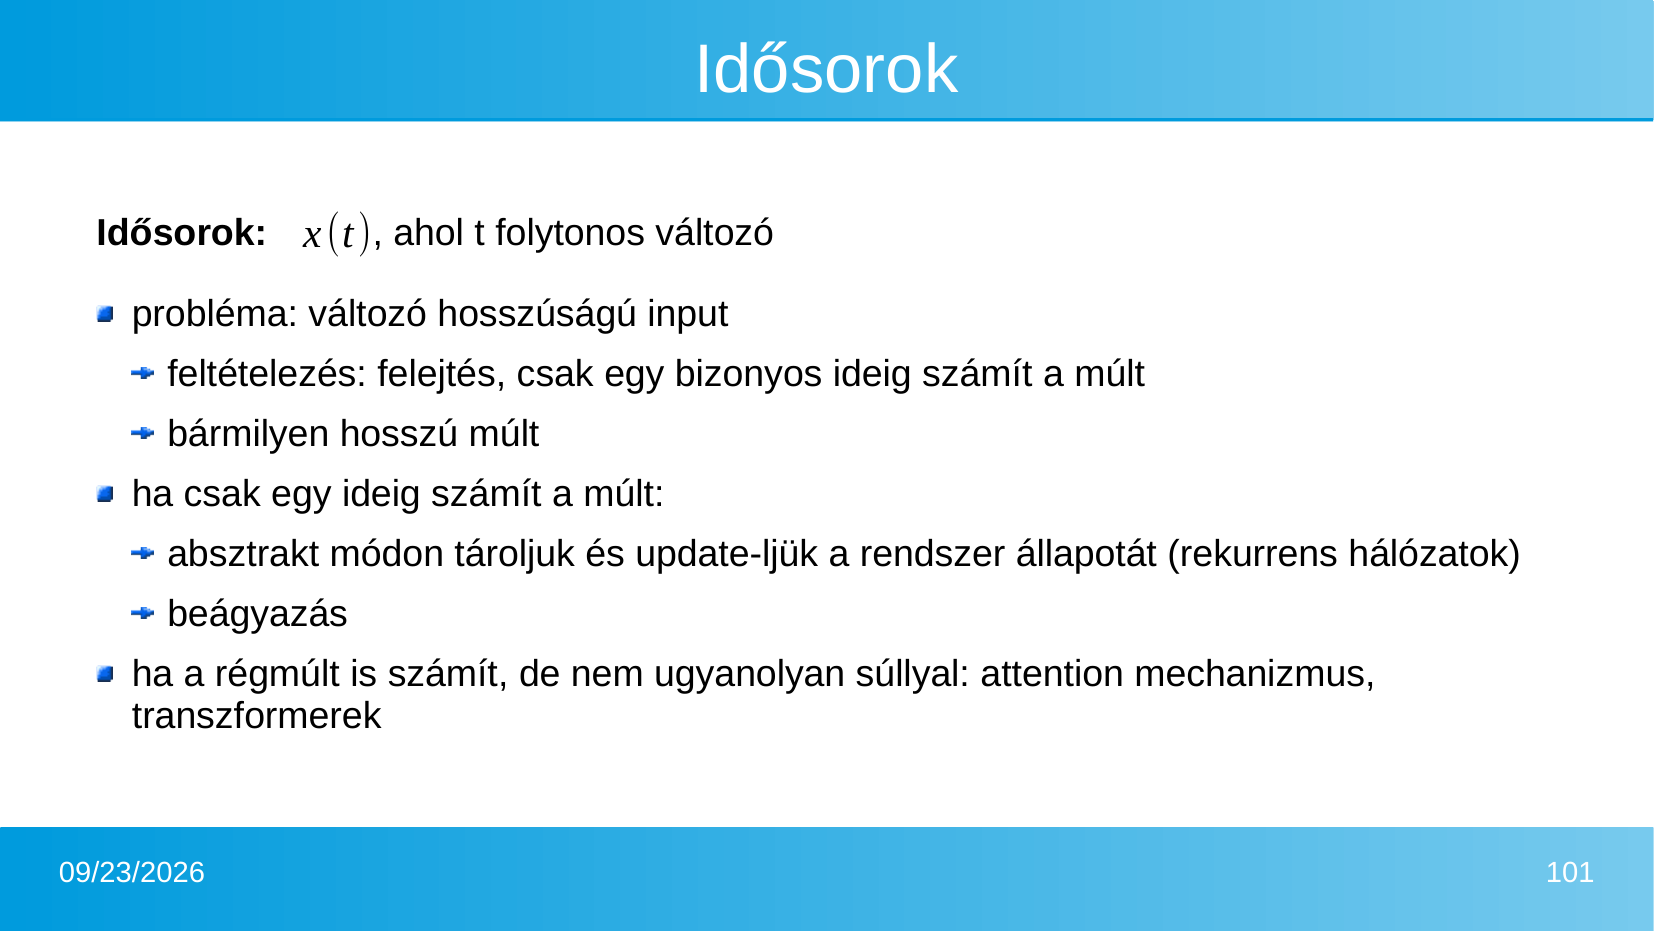

# Idősorok
Idősorok: , ahol t folytonos változó
probléma: változó hosszúságú input
feltételezés: felejtés, csak egy bizonyos ideig számít a múlt
bármilyen hosszú múlt
ha csak egy ideig számít a múlt:
absztrakt módon tároljuk és update-ljük a rendszer állapotát (rekurrens hálózatok)
beágyazás
ha a régmúlt is számít, de nem ugyanolyan súllyal: attention mechanizmus, transzformerek
101